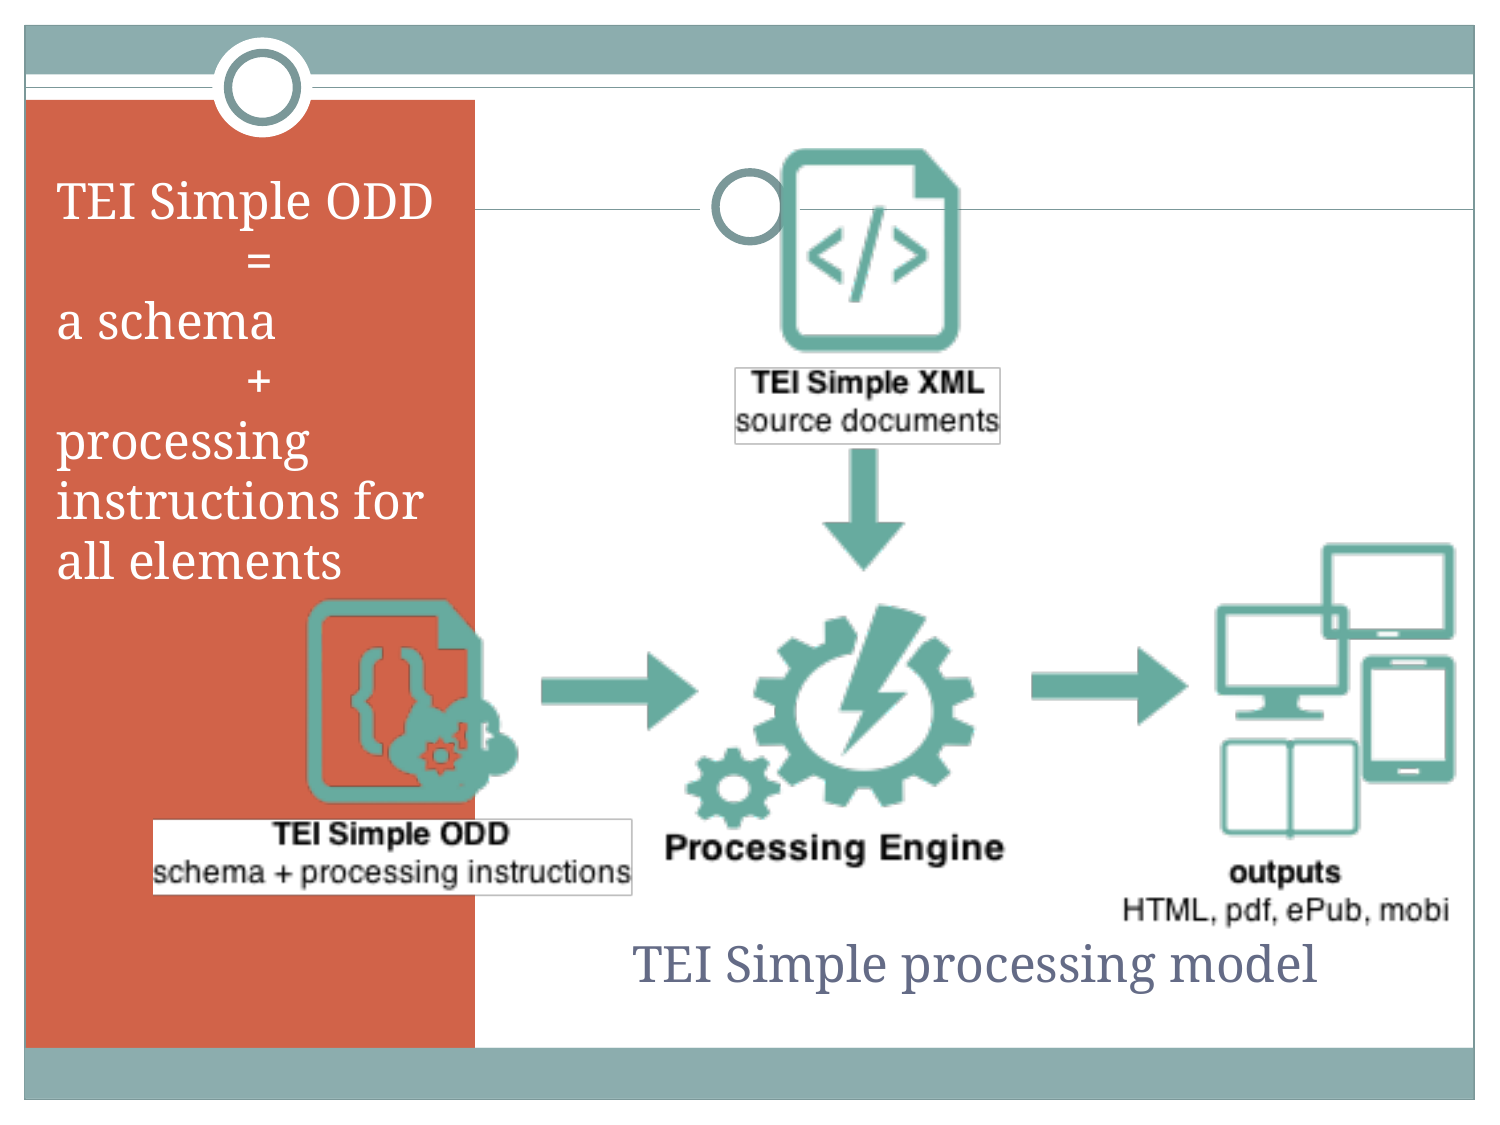

TEI Simple ODD
=
a schema
+
processing instructions for all elements
TEI Simple processing model